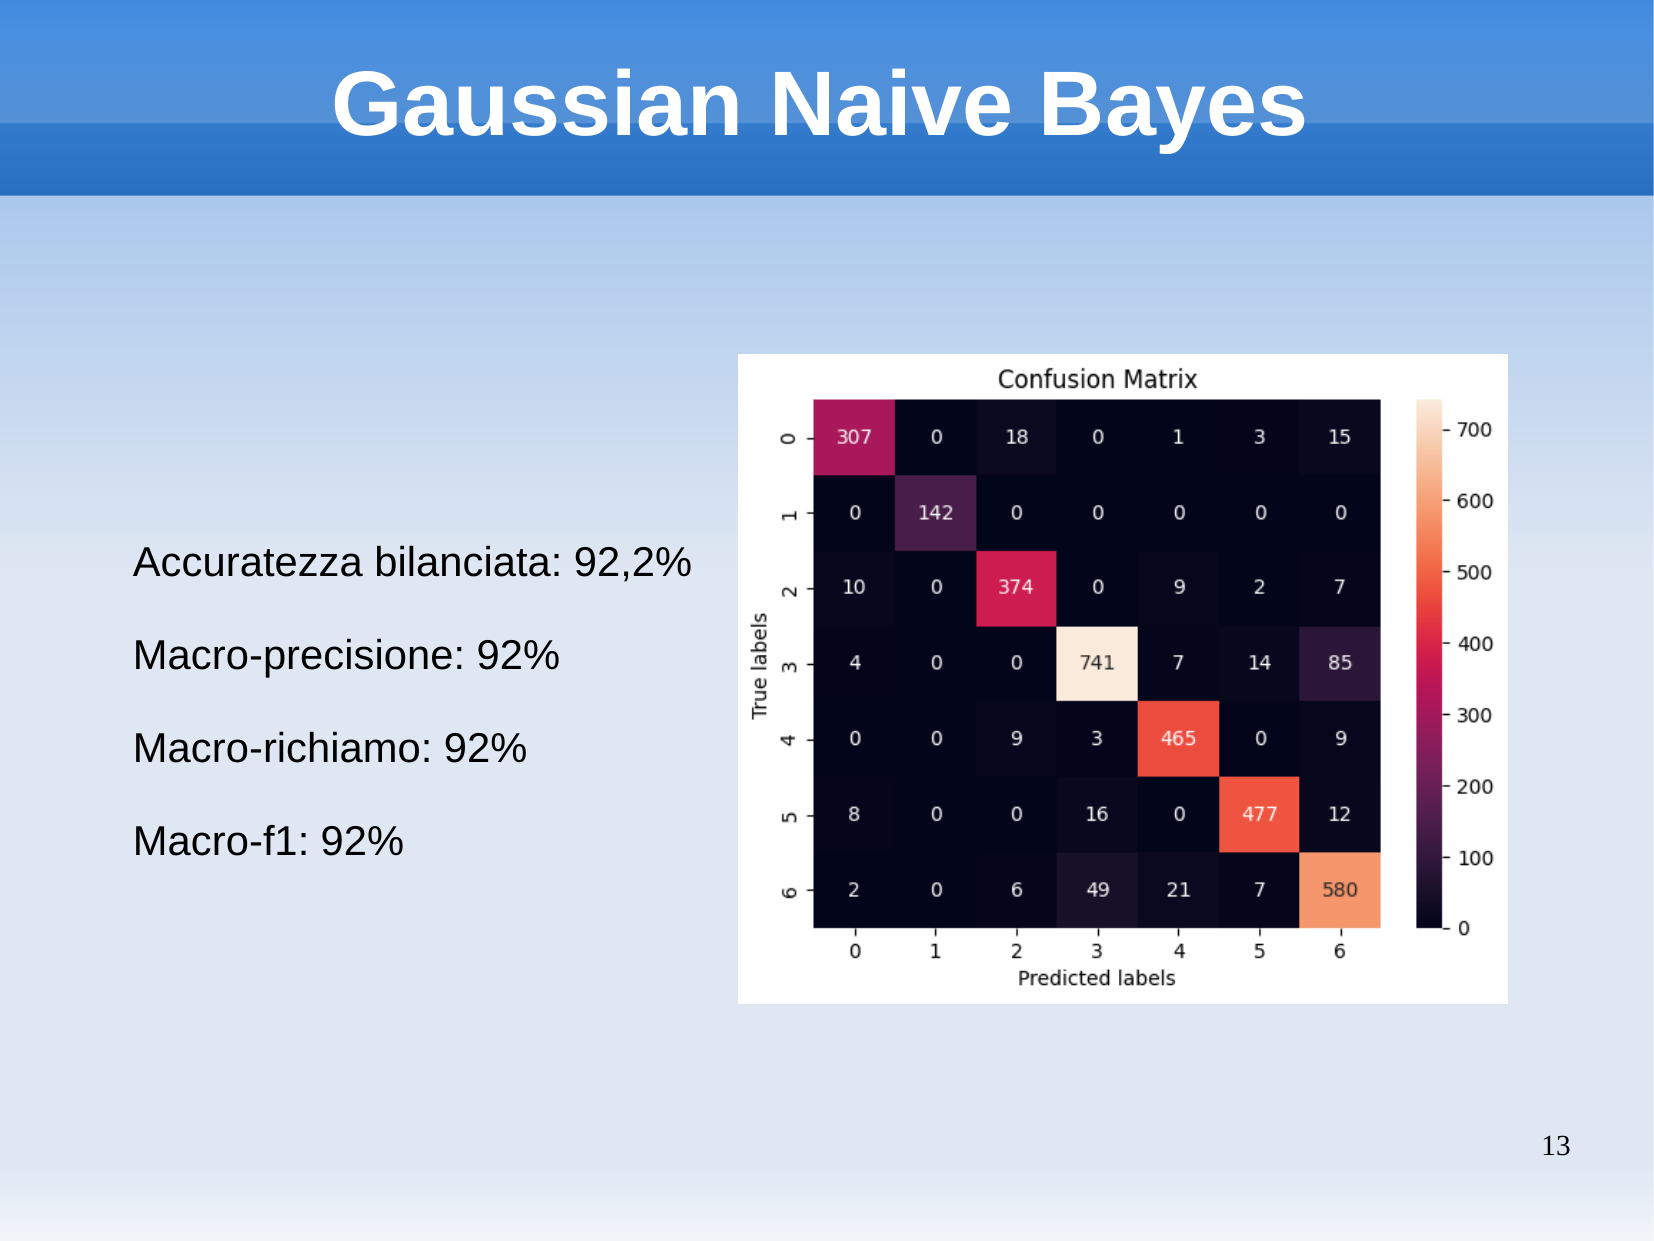

# Gaussian Naive Bayes
Accuratezza bilanciata: 92,2%
Macro-precisione: 92%
Macro-richiamo: 92%
Macro-f1: 92%
13